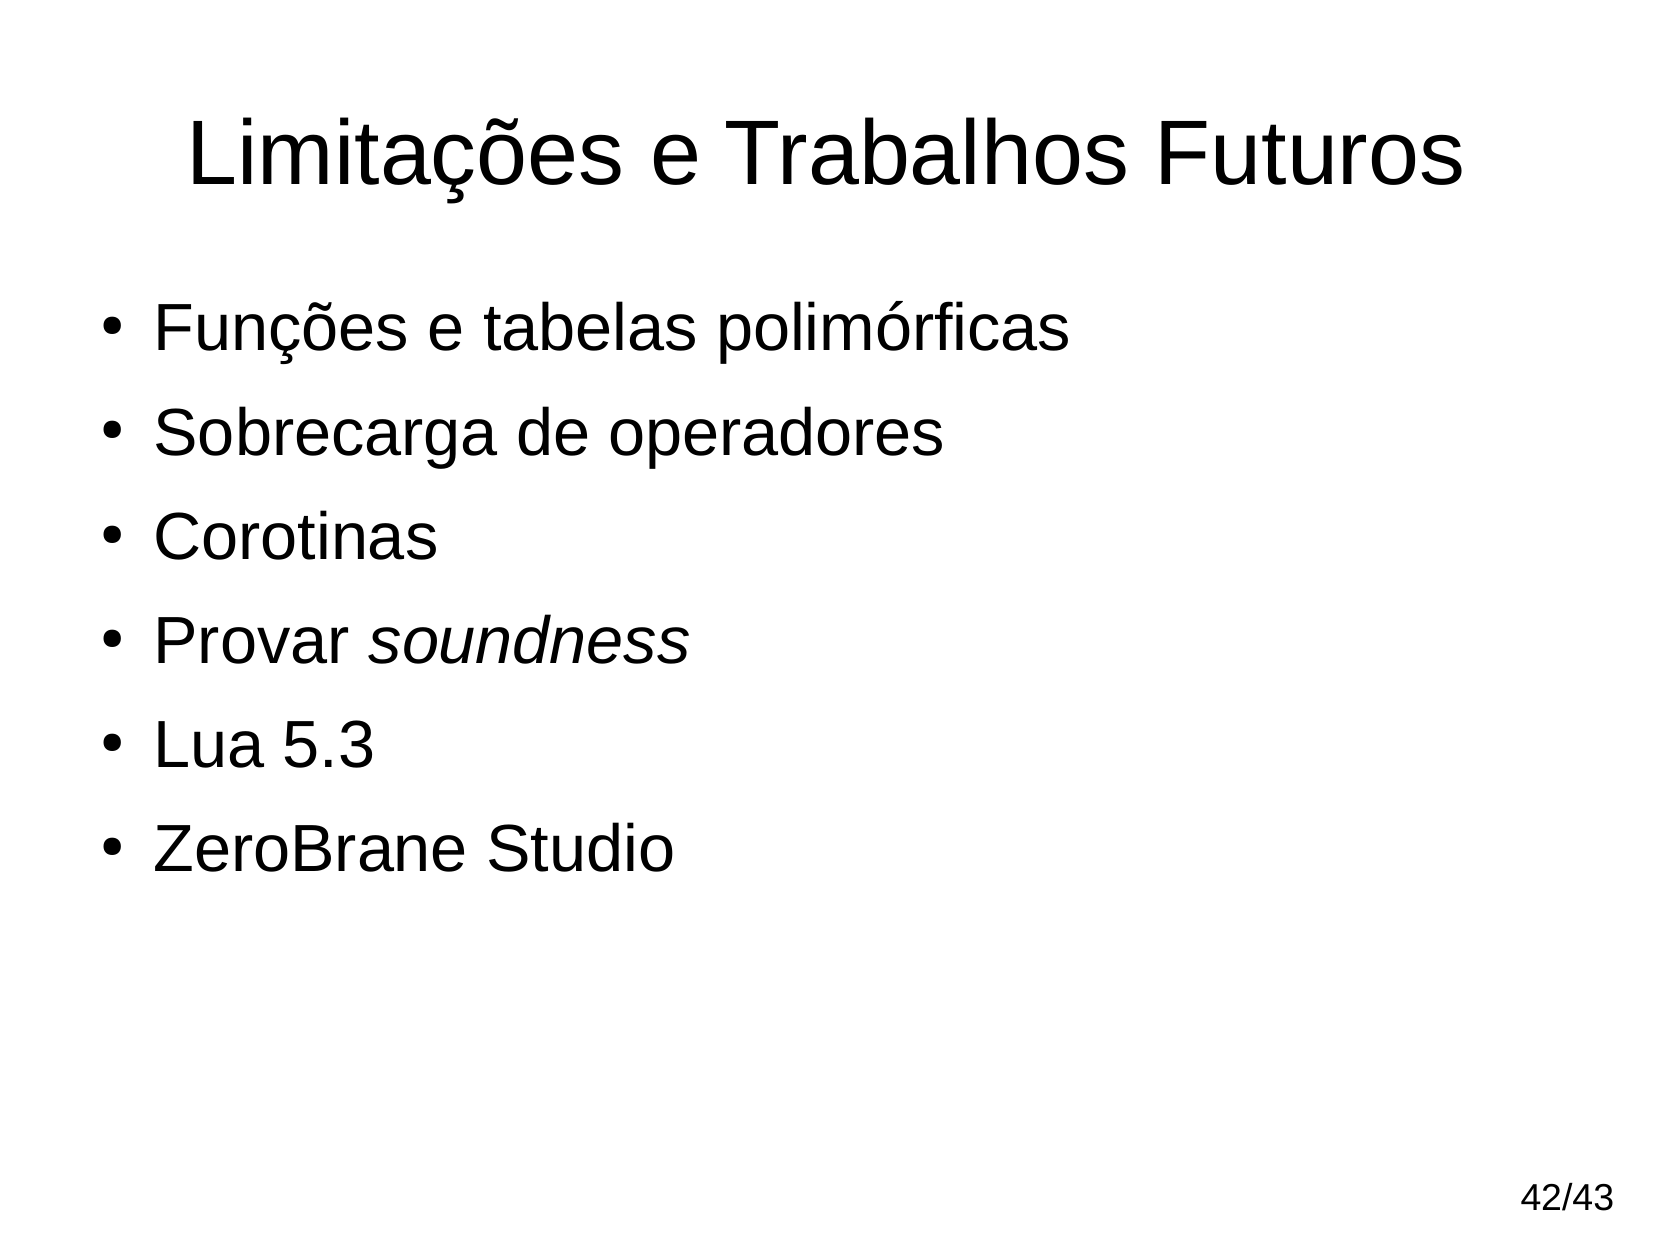

# Limitações e Trabalhos Futuros
Funções e tabelas polimórficas
Sobrecarga de operadores
Corotinas
Provar soundness
Lua 5.3
ZeroBrane Studio
 42/43